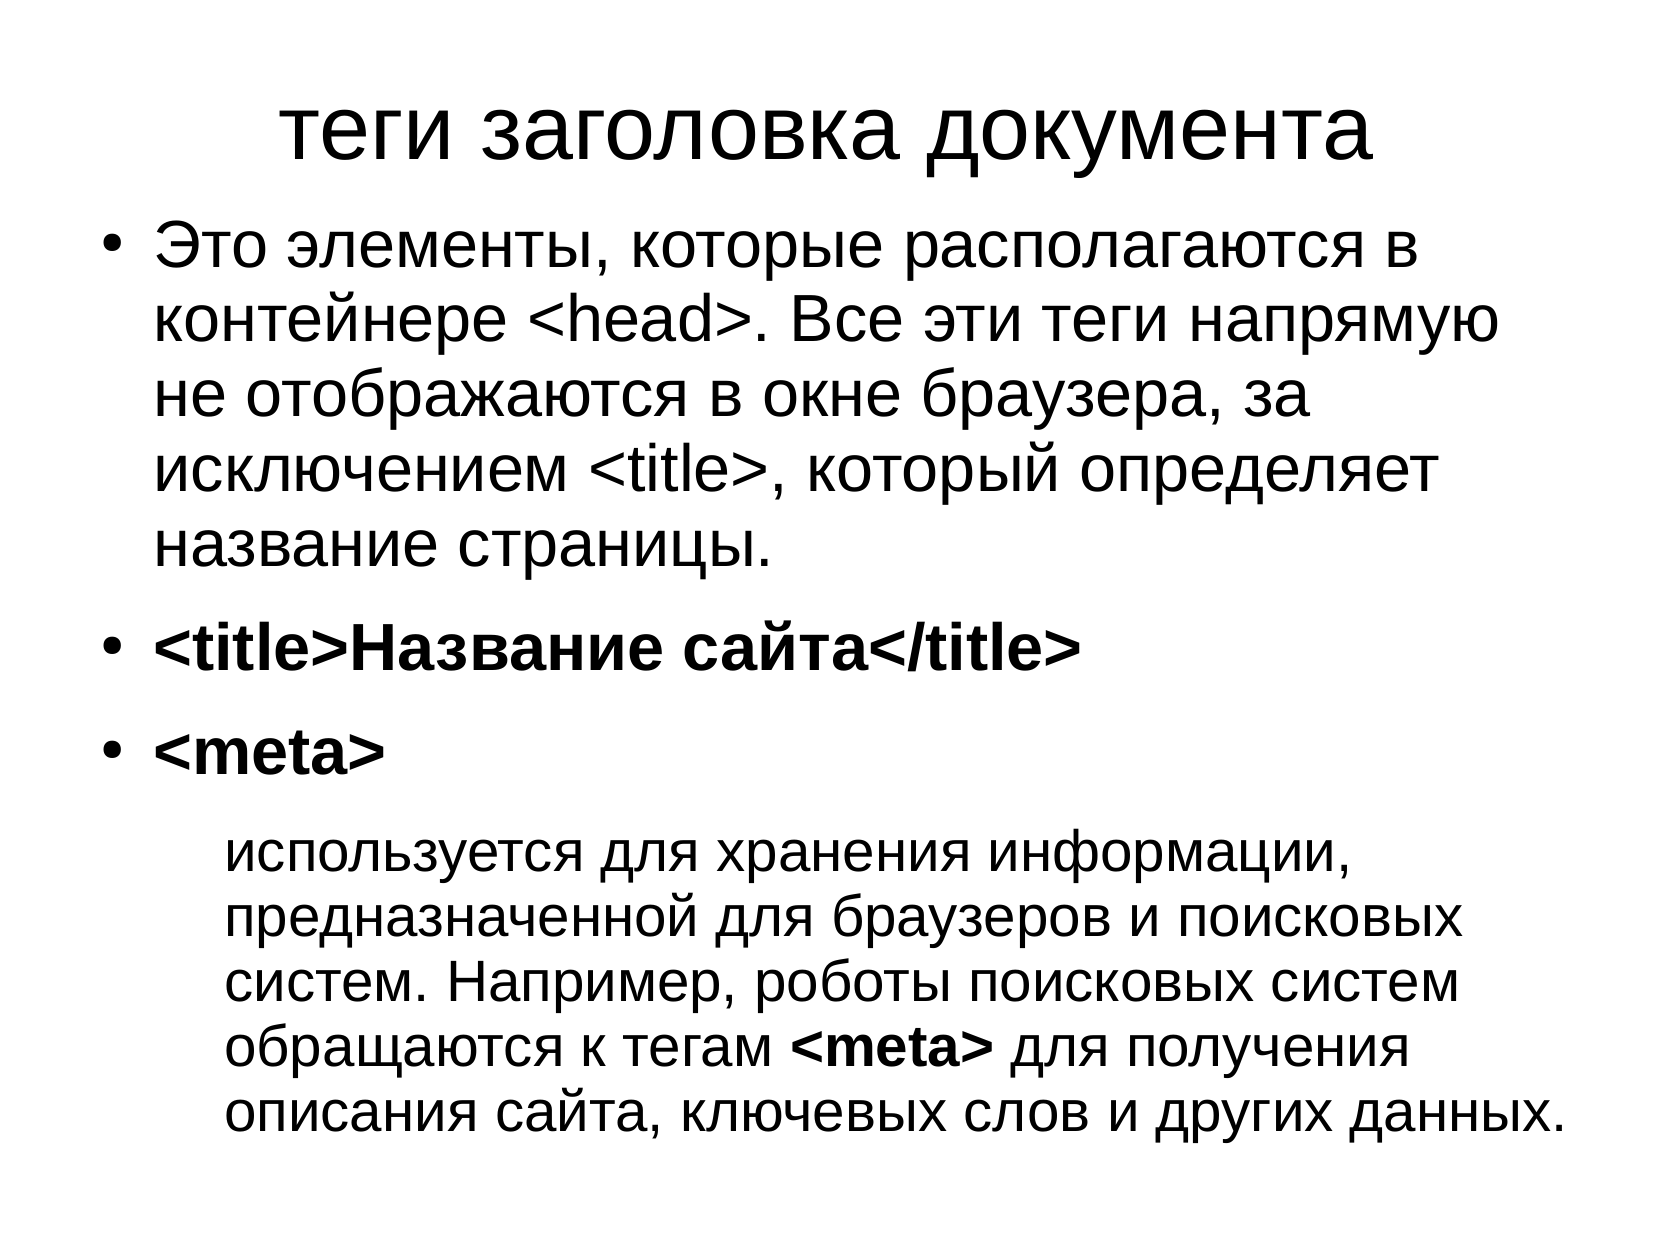

# теги заголовка документа
Это элементы, которые располагаются в контейнере <head>. Все эти теги напрямую не отображаются в окне браузера, за исключением <title>, который определяет название страницы.
<title>Название сайта</title>
<meta>
используется для хранения информации, предназначенной для браузеров и поисковых систем. Например, роботы поисковых систем обращаются к тегам <meta> для получения описания сайта, ключевых слов и других данных.